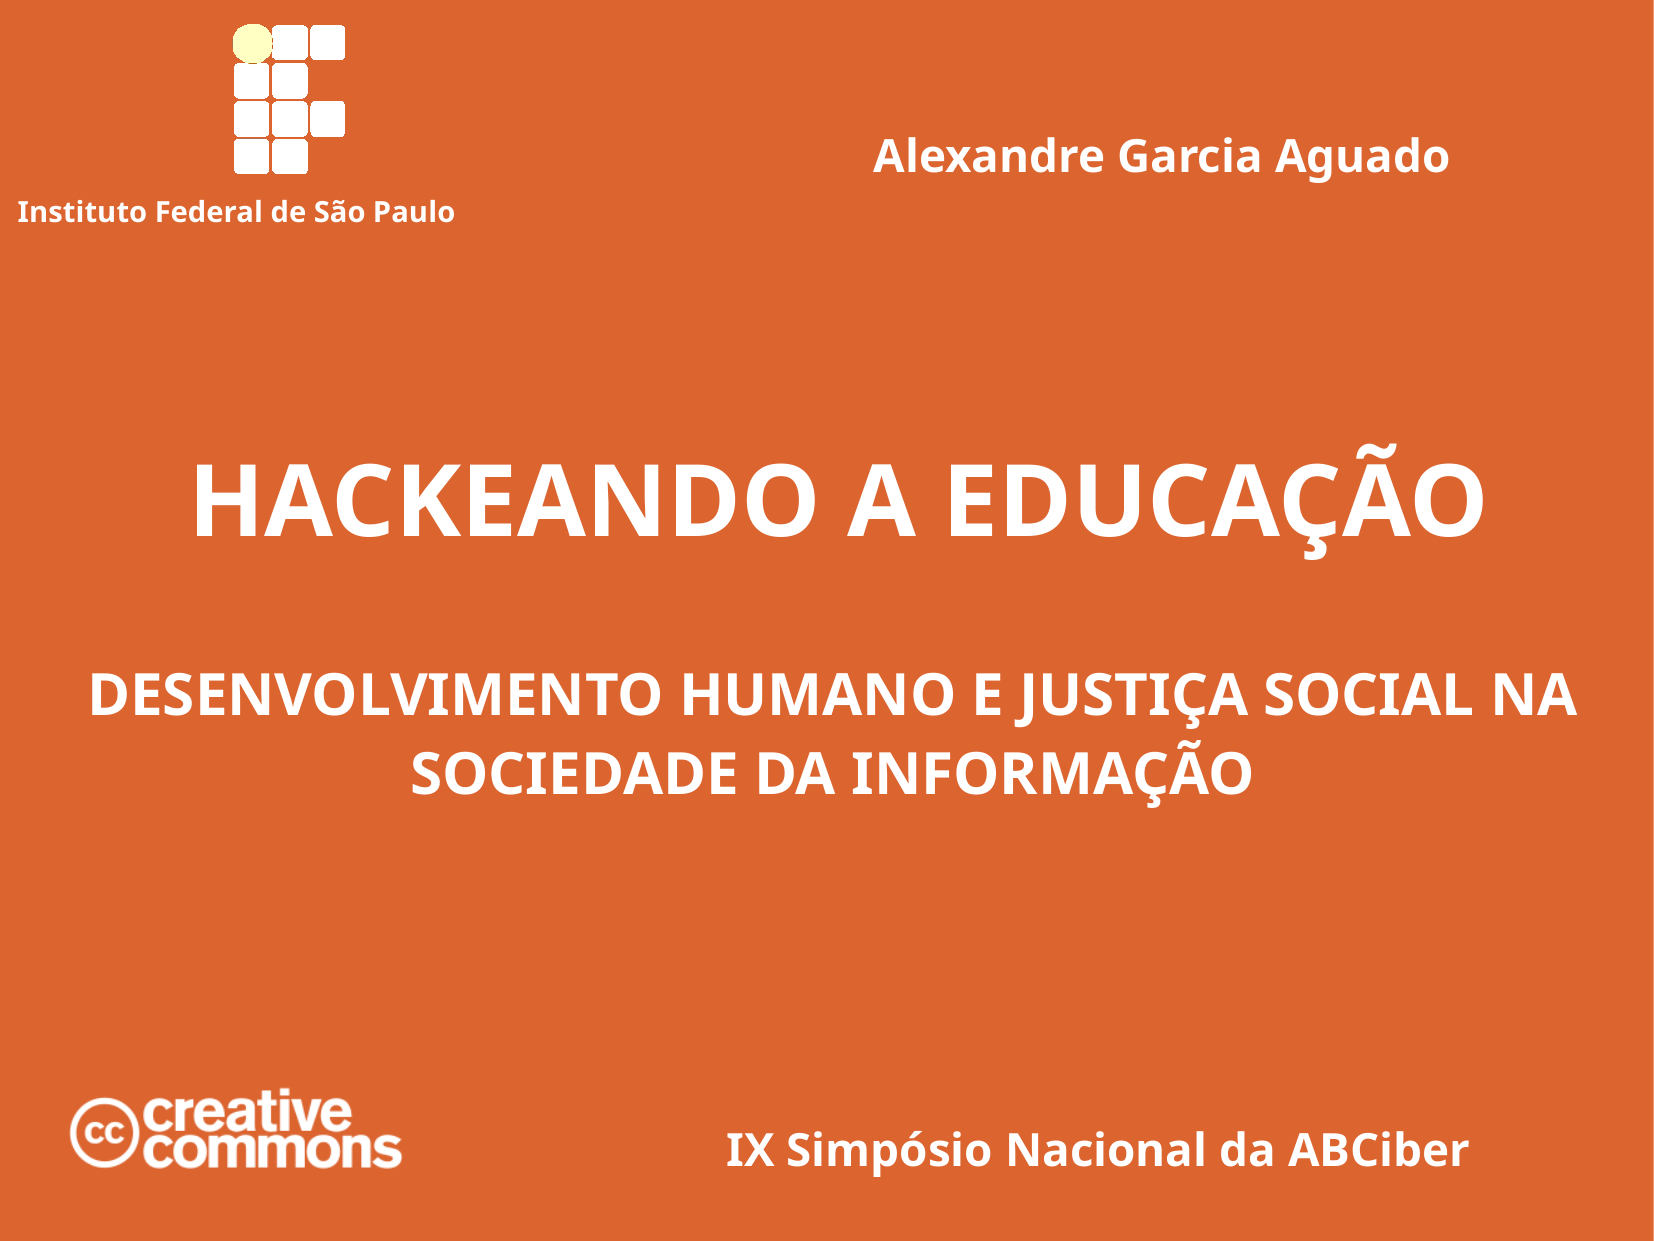

Alexandre Garcia Aguado
Instituto Federal de São Paulo
HACKEANDO A EDUCAÇÃO
DESENVOLVIMENTO HUMANO E JUSTIÇA SOCIAL NA SOCIEDADE DA INFORMAÇÃO
IX Simpósio Nacional da ABCiber